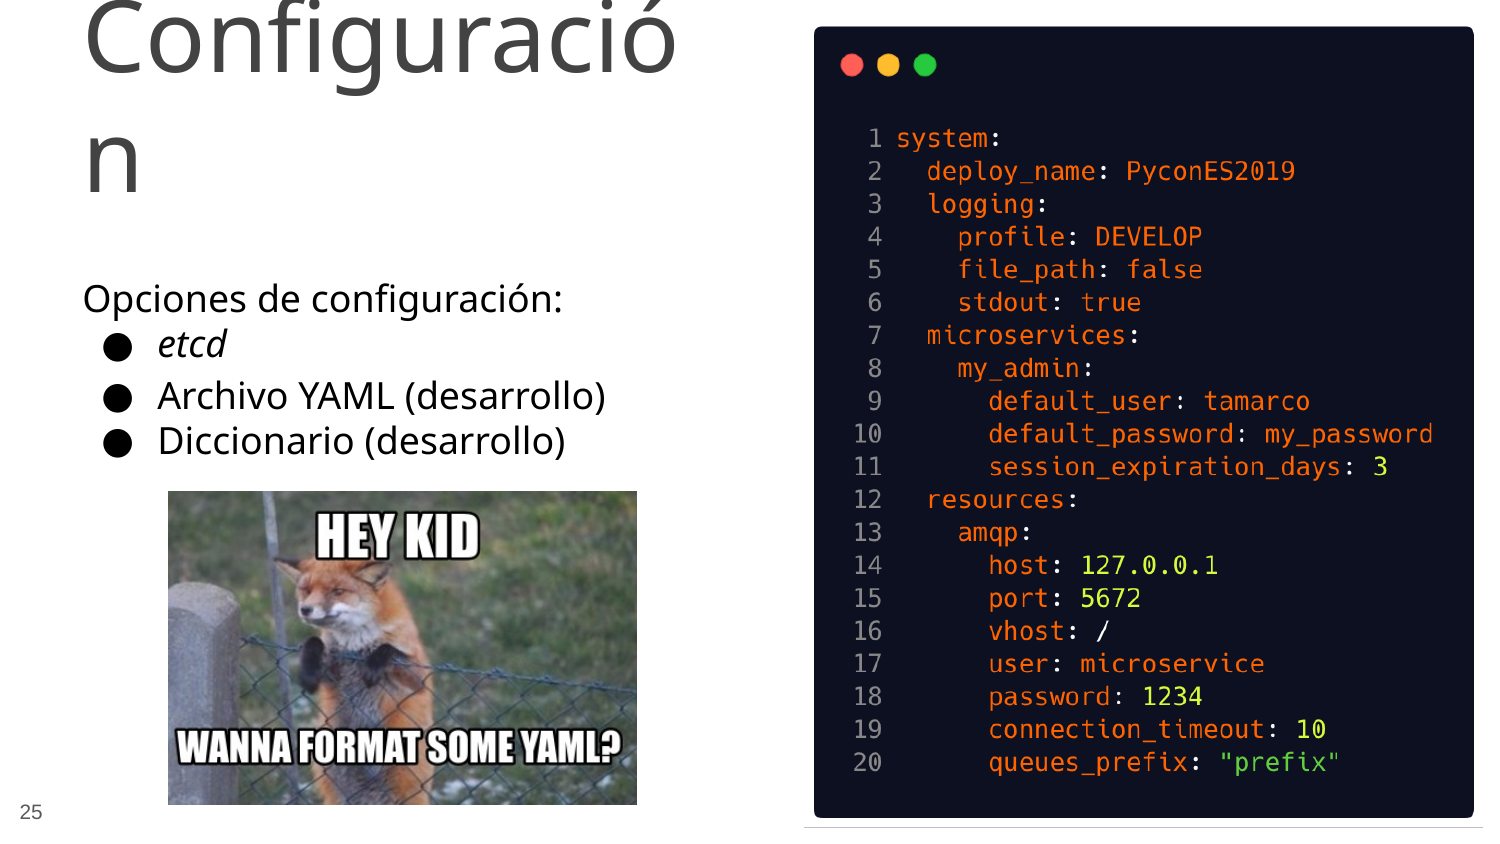

# Configuración
Opciones de configuración:
etcd
Archivo YAML (desarrollo)
Diccionario (desarrollo)